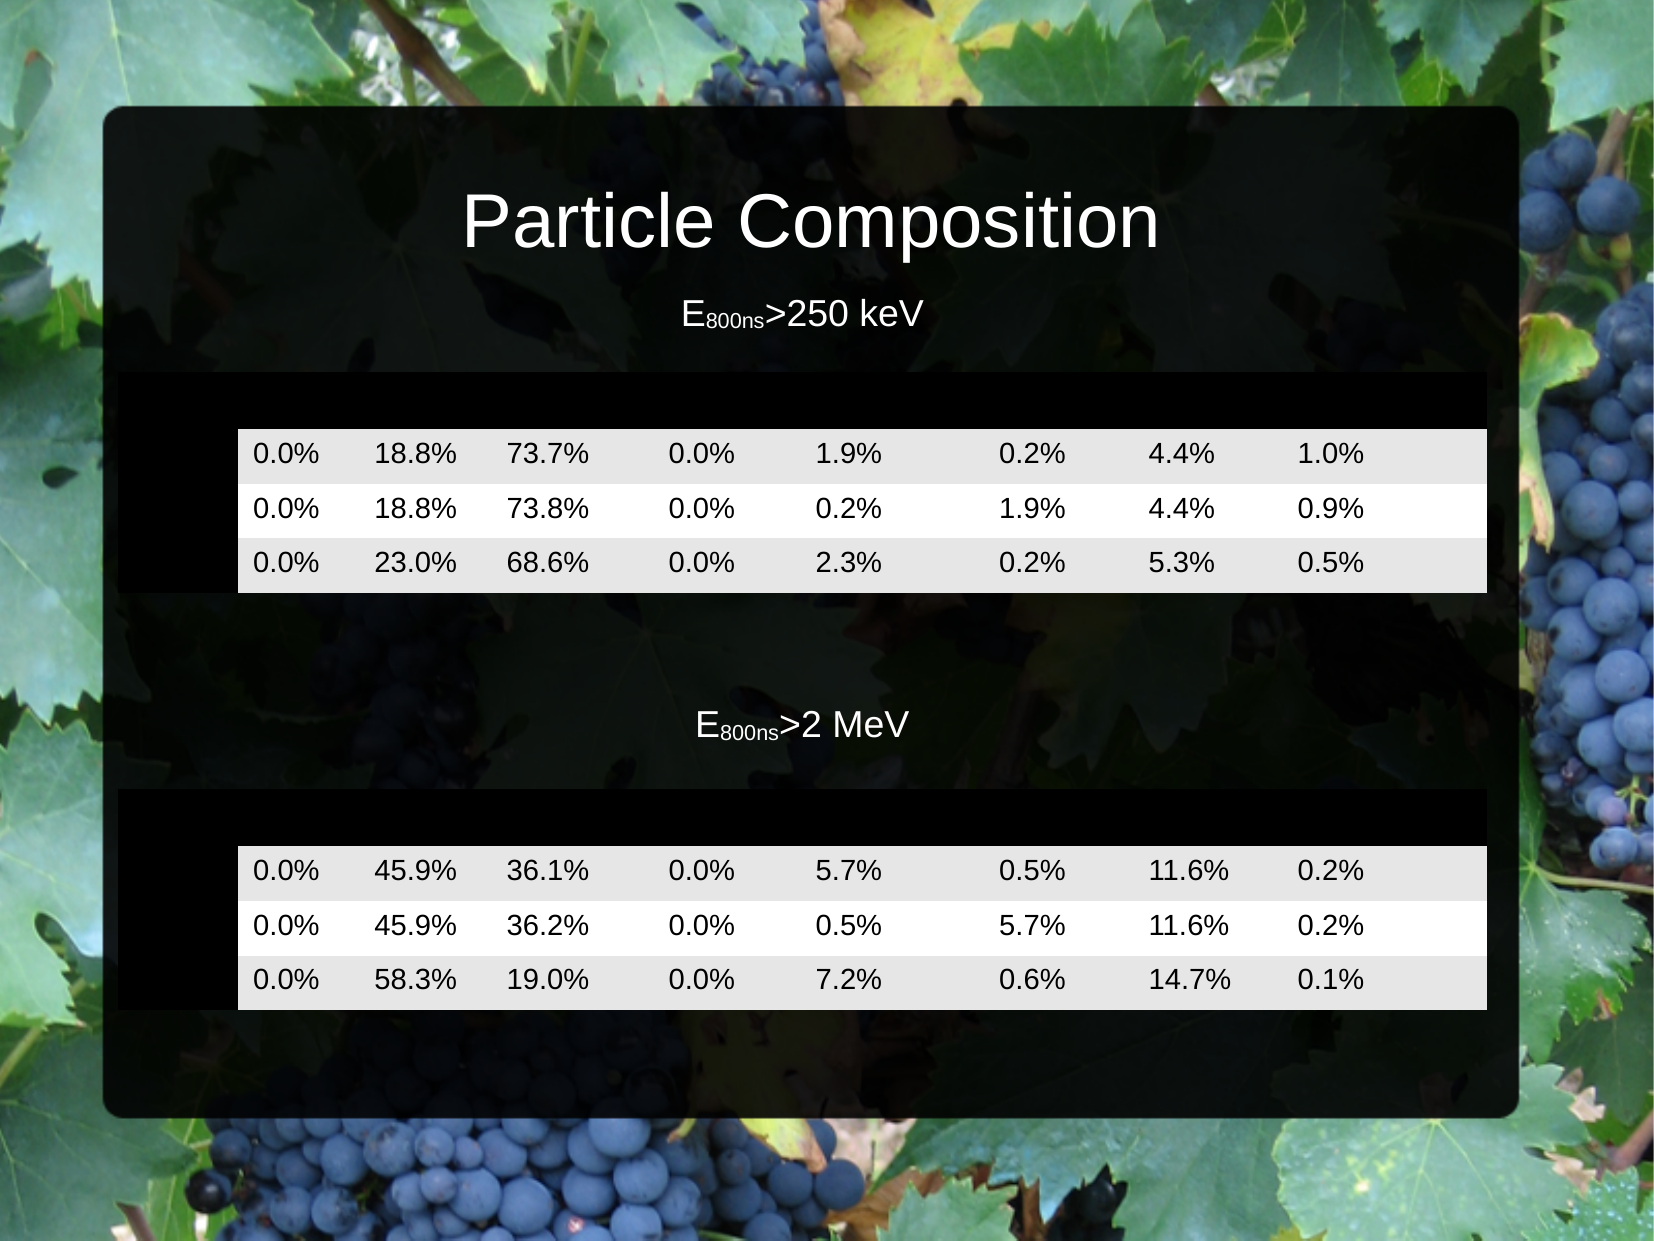

# Particle Composition
E800ns>250 keV
| | Muons | Protons | Electrons | Photons | Deuterons | Tritons | Alphas | Other |
| --- | --- | --- | --- | --- | --- | --- | --- | --- |
| PP/BV | 0.0% | 18.8% | 73.7% | 0.0% | 1.9% | 0.2% | 4.4% | 1.0% |
| NoSi | 0.0% | 18.8% | 73.8% | 0.0% | 0.2% | 1.9% | 4.4% | 0.9% |
| MuStp | 0.0% | 23.0% | 68.6% | 0.0% | 2.3% | 0.2% | 5.3% | 0.5% |
E800ns>2 MeV
| | Muons | Protons | Electrons | Photons | Deuterons | Tritons | Alphas | Other |
| --- | --- | --- | --- | --- | --- | --- | --- | --- |
| PP/BV | 0.0% | 45.9% | 36.1% | 0.0% | 5.7% | 0.5% | 11.6% | 0.2% |
| NoSi | 0.0% | 45.9% | 36.2% | 0.0% | 0.5% | 5.7% | 11.6% | 0.2% |
| MuStp | 0.0% | 58.3% | 19.0% | 0.0% | 7.2% | 0.6% | 14.7% | 0.1% |